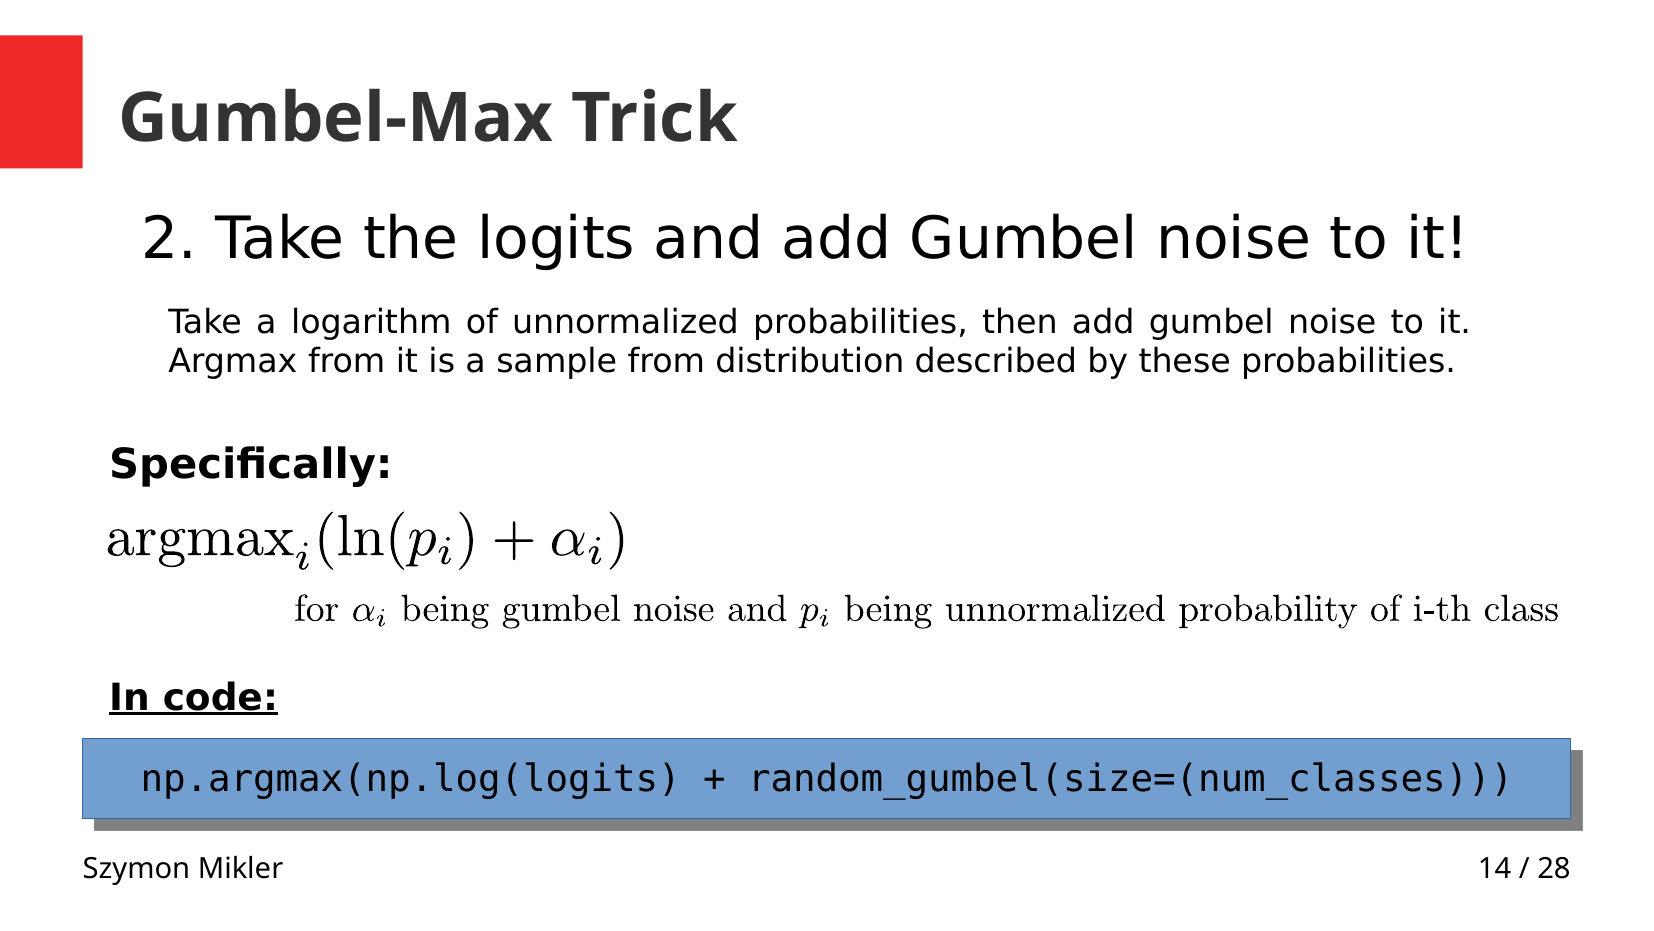

# Gumbel-Max Trick
2. Take the logits and add Gumbel noise to it!
Take a logarithm of unnormalized probabilities, then add gumbel noise to it. Argmax from it is a sample from distribution described by these probabilities.
Specifically:
In code:
np.argmax(np.log(logits) + random_gumbel(size=(num_classes)))
Szymon Mikler
14